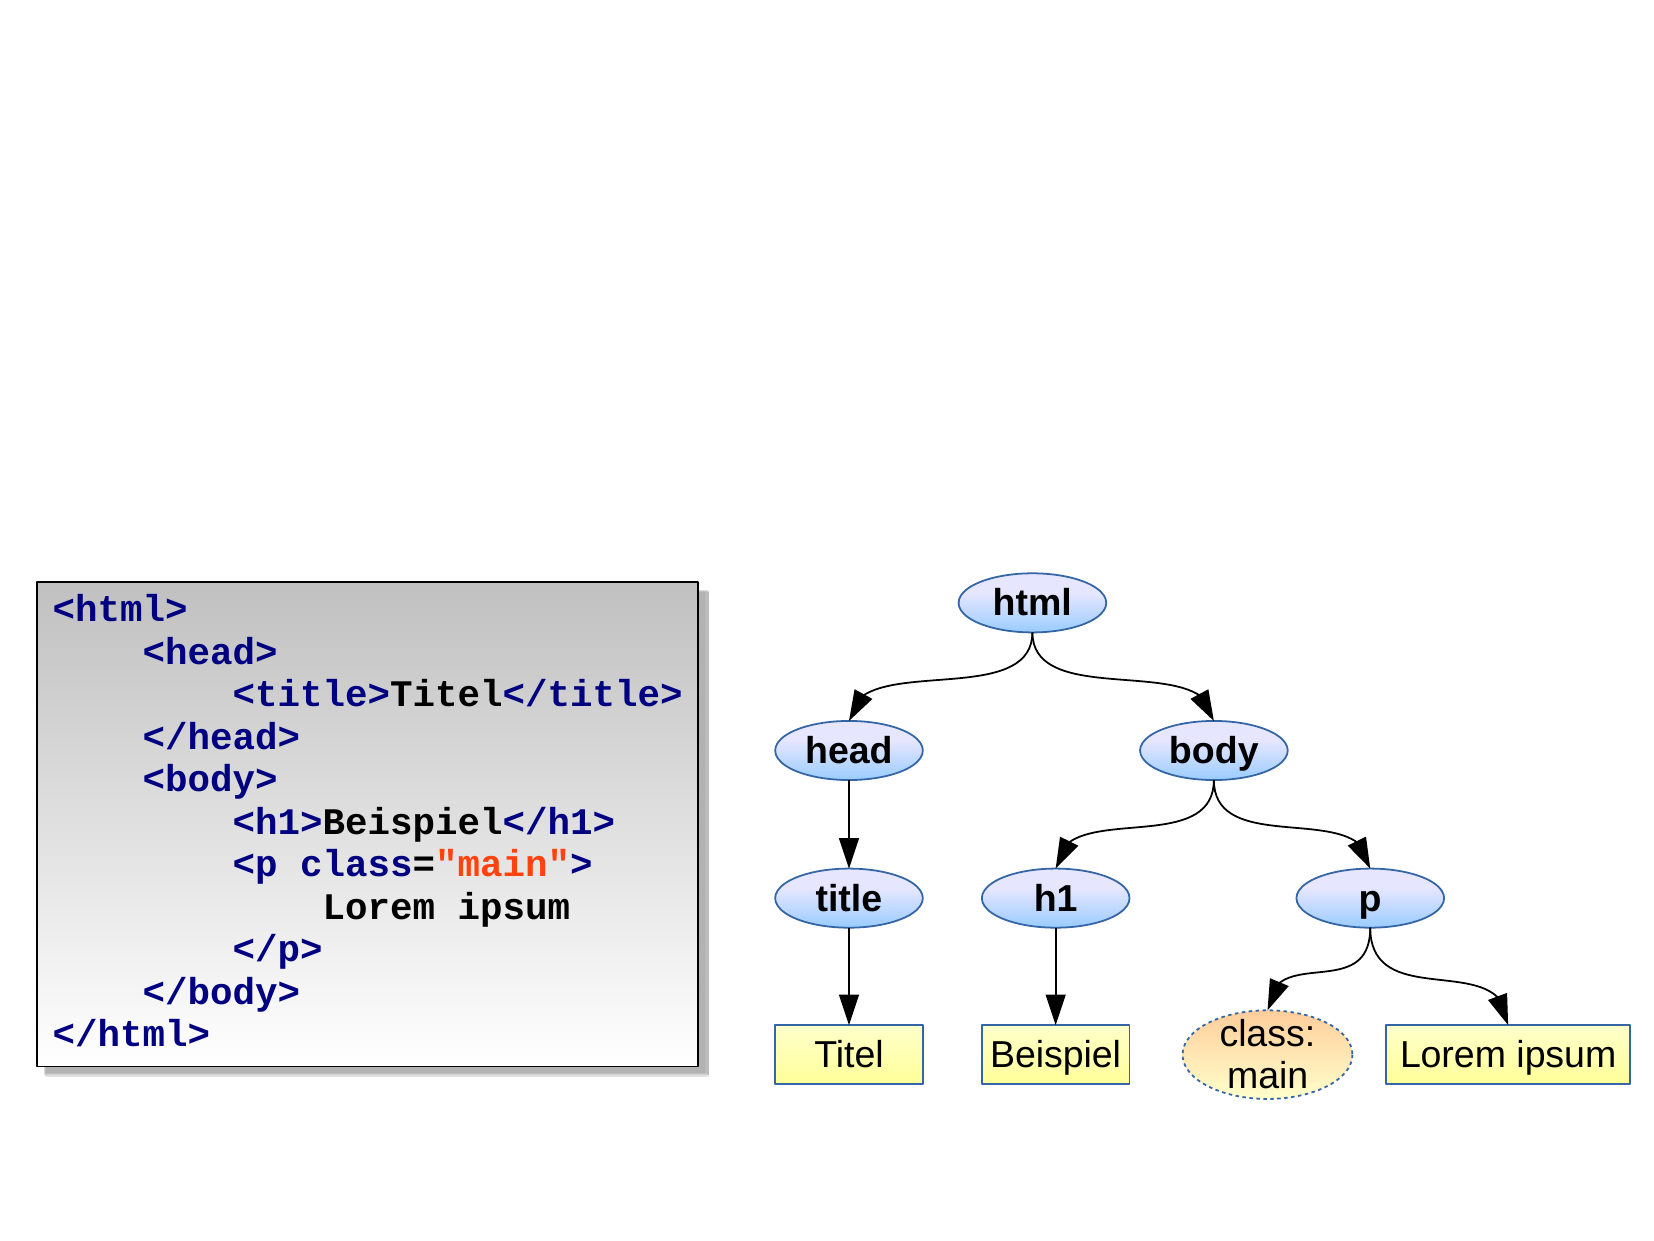

html
head
body
title
h1
p
class:
main
Titel
Beispiel
Lorem ipsum
<html>
 <head>
 <title>Titel</title>
 </head>
 <body>
 <h1>Beispiel</h1>
 <p class="main">
 Lorem ipsum
 </p>
 </body>
</html>